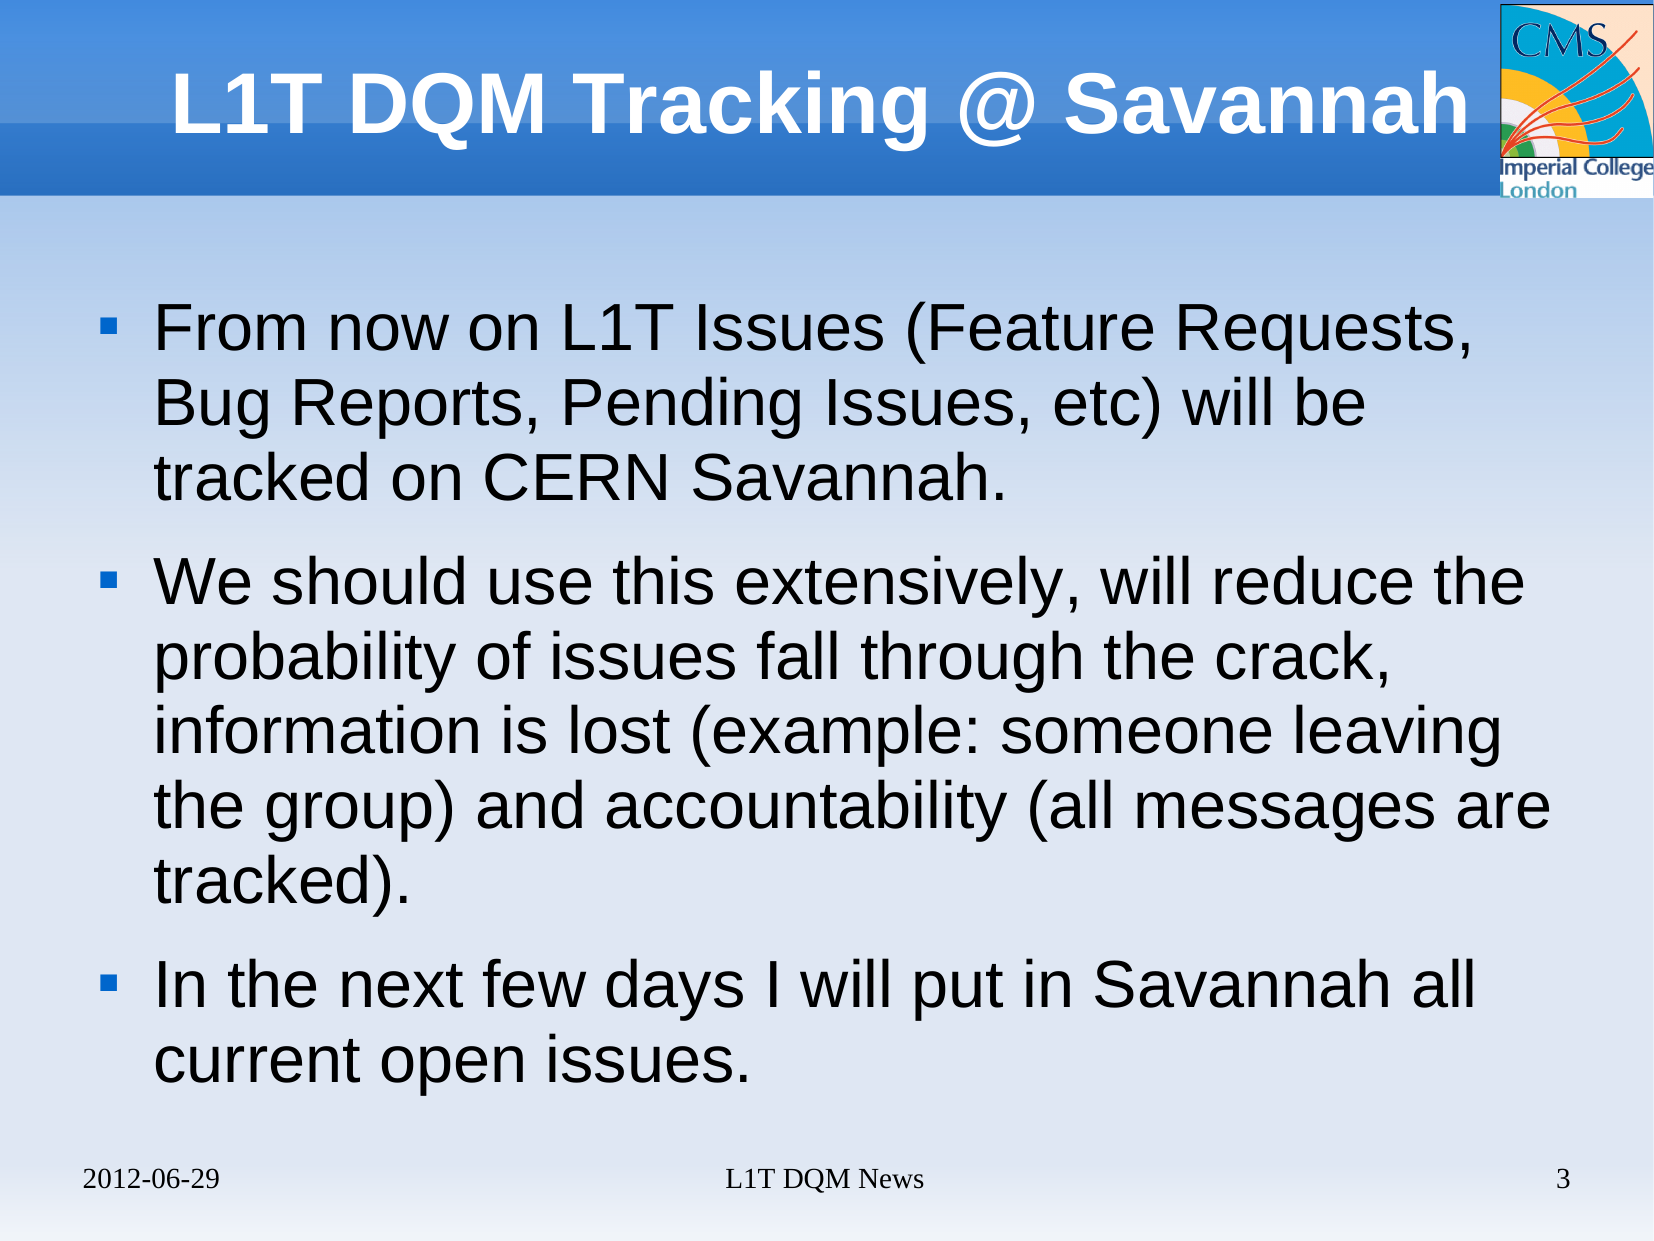

# L1T DQM Tracking @ Savannah
From now on L1T Issues (Feature Requests, Bug Reports, Pending Issues, etc) will be tracked on CERN Savannah.
We should use this extensively, will reduce the probability of issues fall through the crack, information is lost (example: someone leaving the group) and accountability (all messages are tracked).
In the next few days I will put in Savannah all current open issues.
2012-06-29
L1T DQM News
3